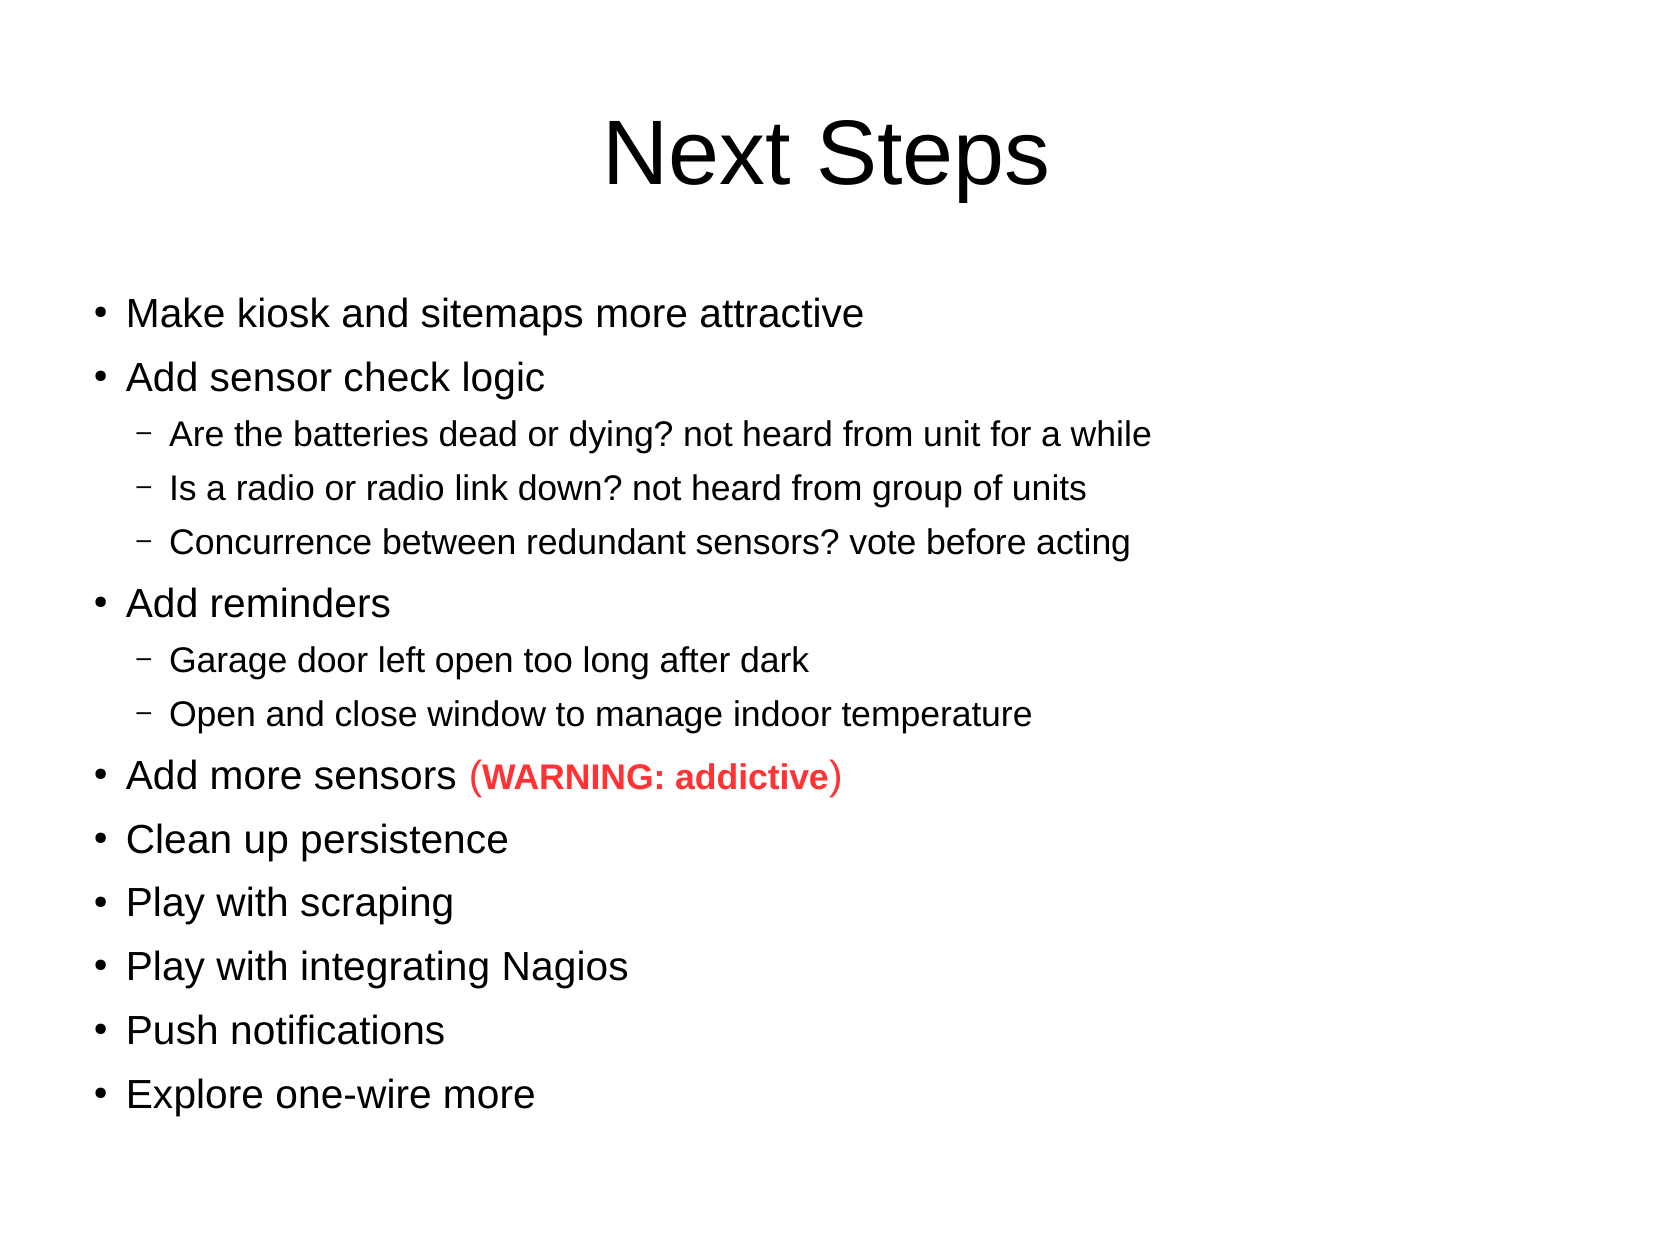

# Next Steps
Make kiosk and sitemaps more attractive
Add sensor check logic
Are the batteries dead or dying? not heard from unit for a while
Is a radio or radio link down? not heard from group of units
Concurrence between redundant sensors? vote before acting
Add reminders
Garage door left open too long after dark
Open and close window to manage indoor temperature
Add more sensors (WARNING: addictive)
Clean up persistence
Play with scraping
Play with integrating Nagios
Push notifications
Explore one-wire more